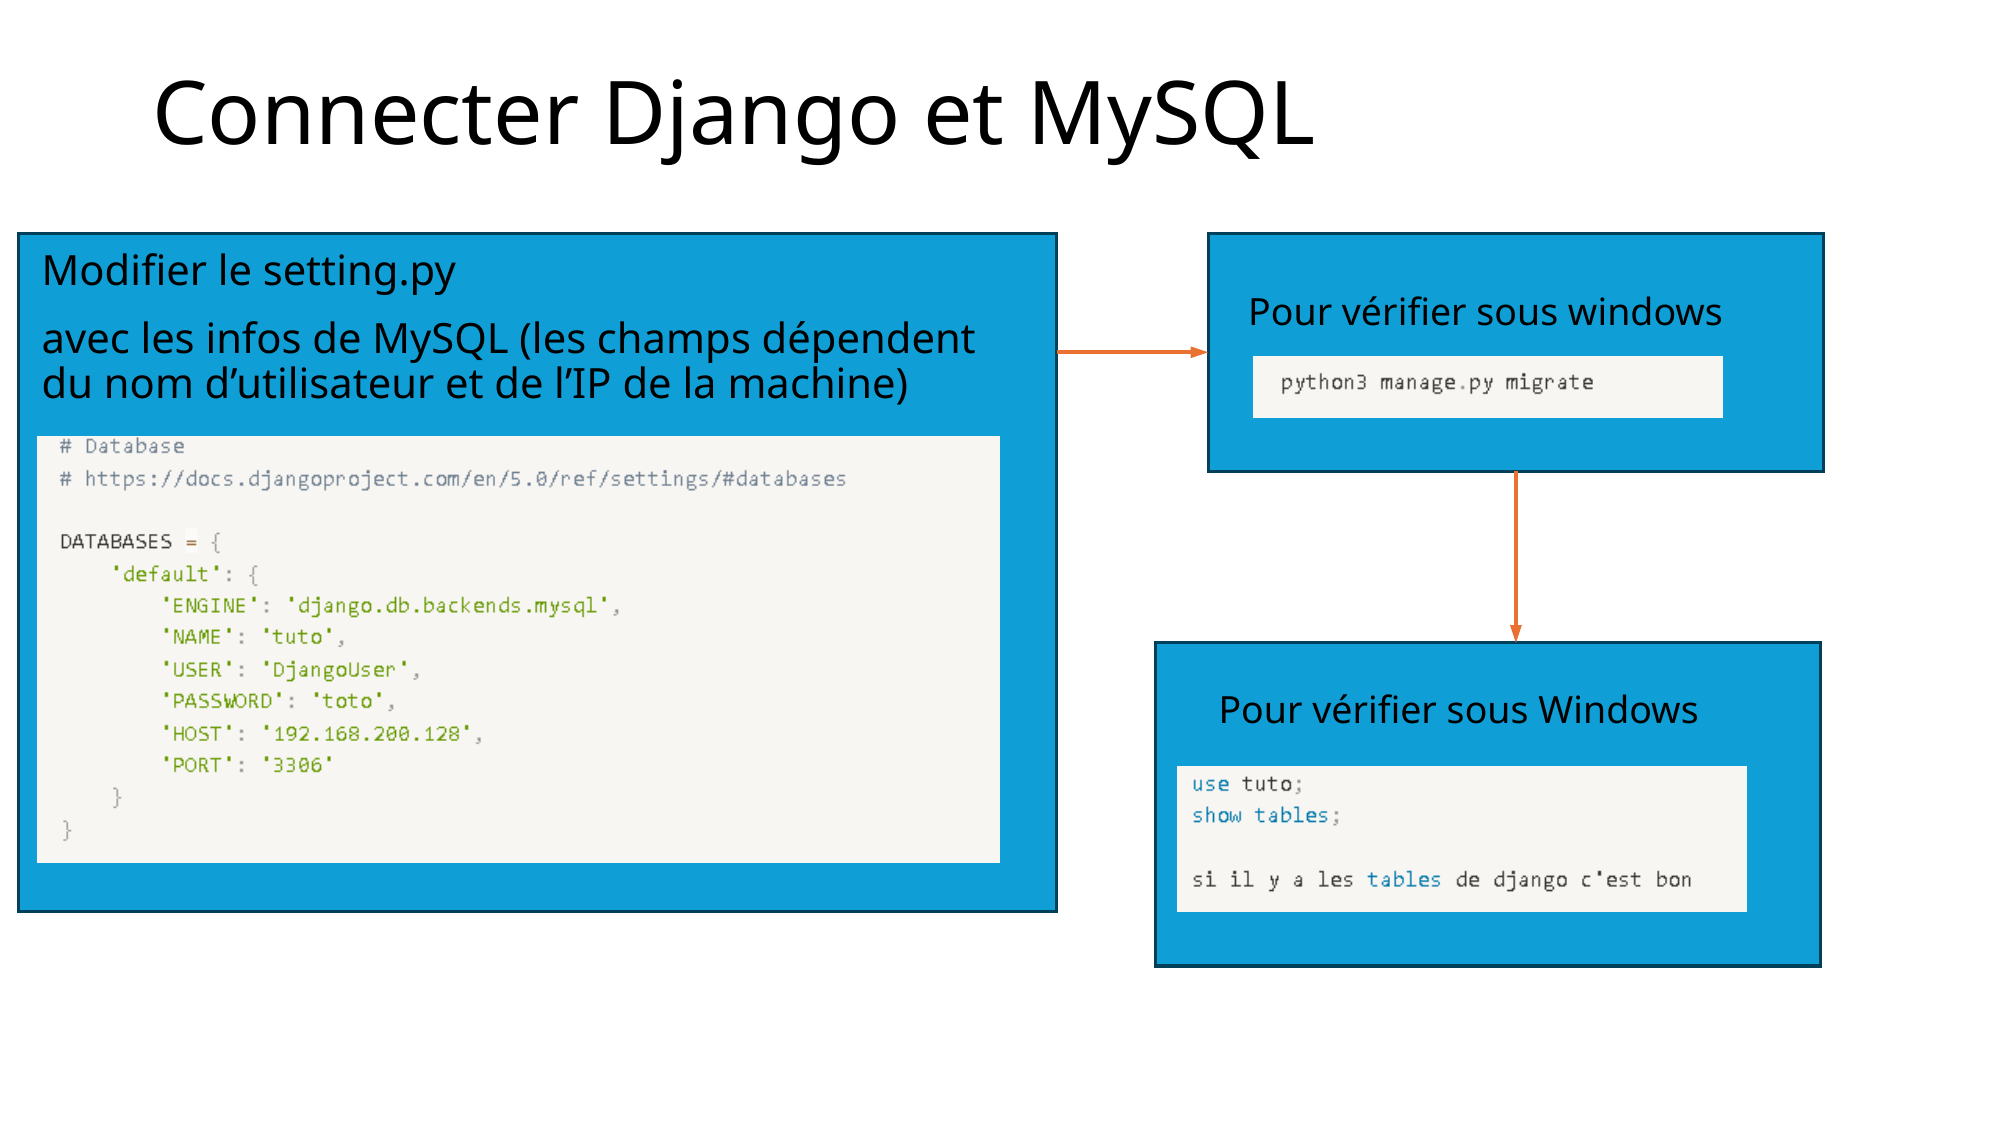

# Connecter Django et MySQL
Modifier le setting.py
avec les infos de MySQL (les champs dépendent du nom d’utilisateur et de l’IP de la machine)
Pour vérifier sous windows
Pour vérifier sous Windows